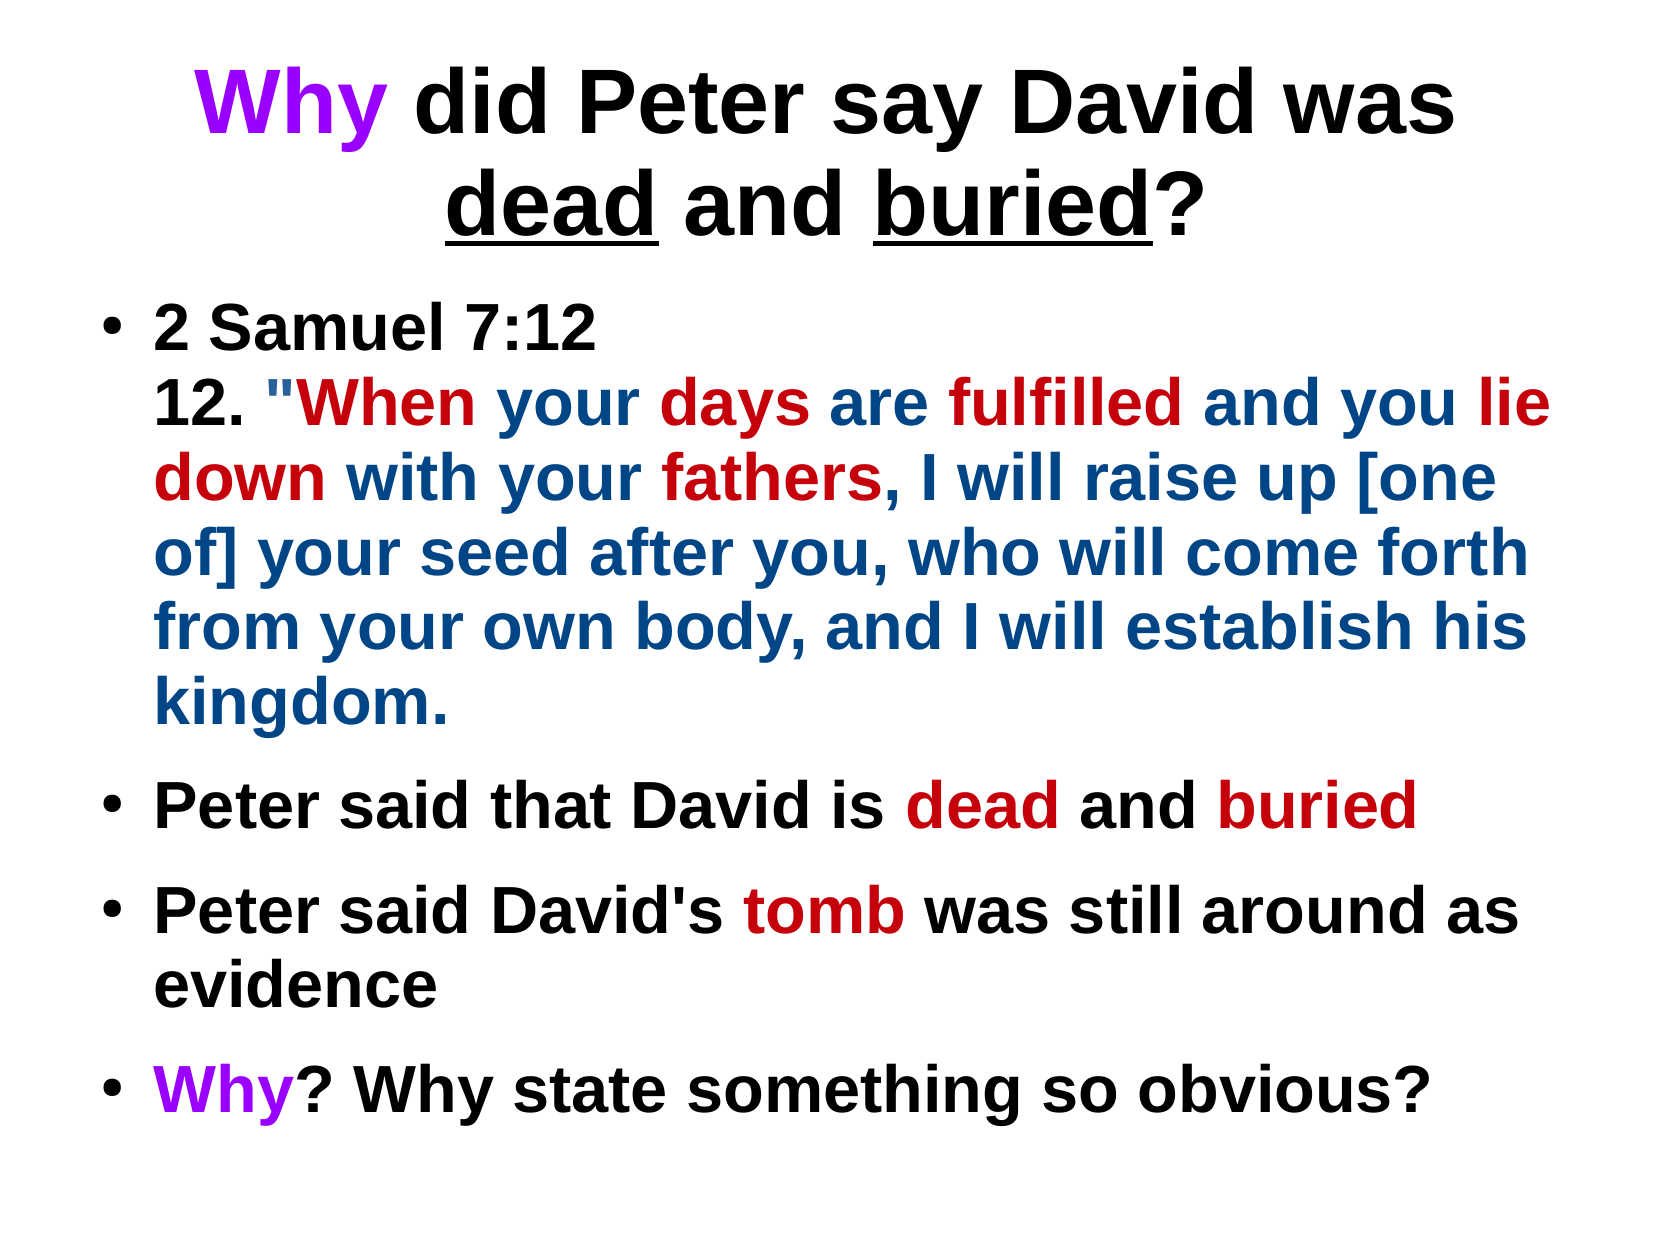

# Why did Peter say David was dead and buried?
2 Samuel 7:12
12. "When your days are fulfilled and you lie down with your fathers, I will raise up [one of] your seed after you, who will come forth from your own body, and I will establish his kingdom.
Peter said that David is dead and buried
Peter said David's tomb was still around as evidence
Why? Why state something so obvious?